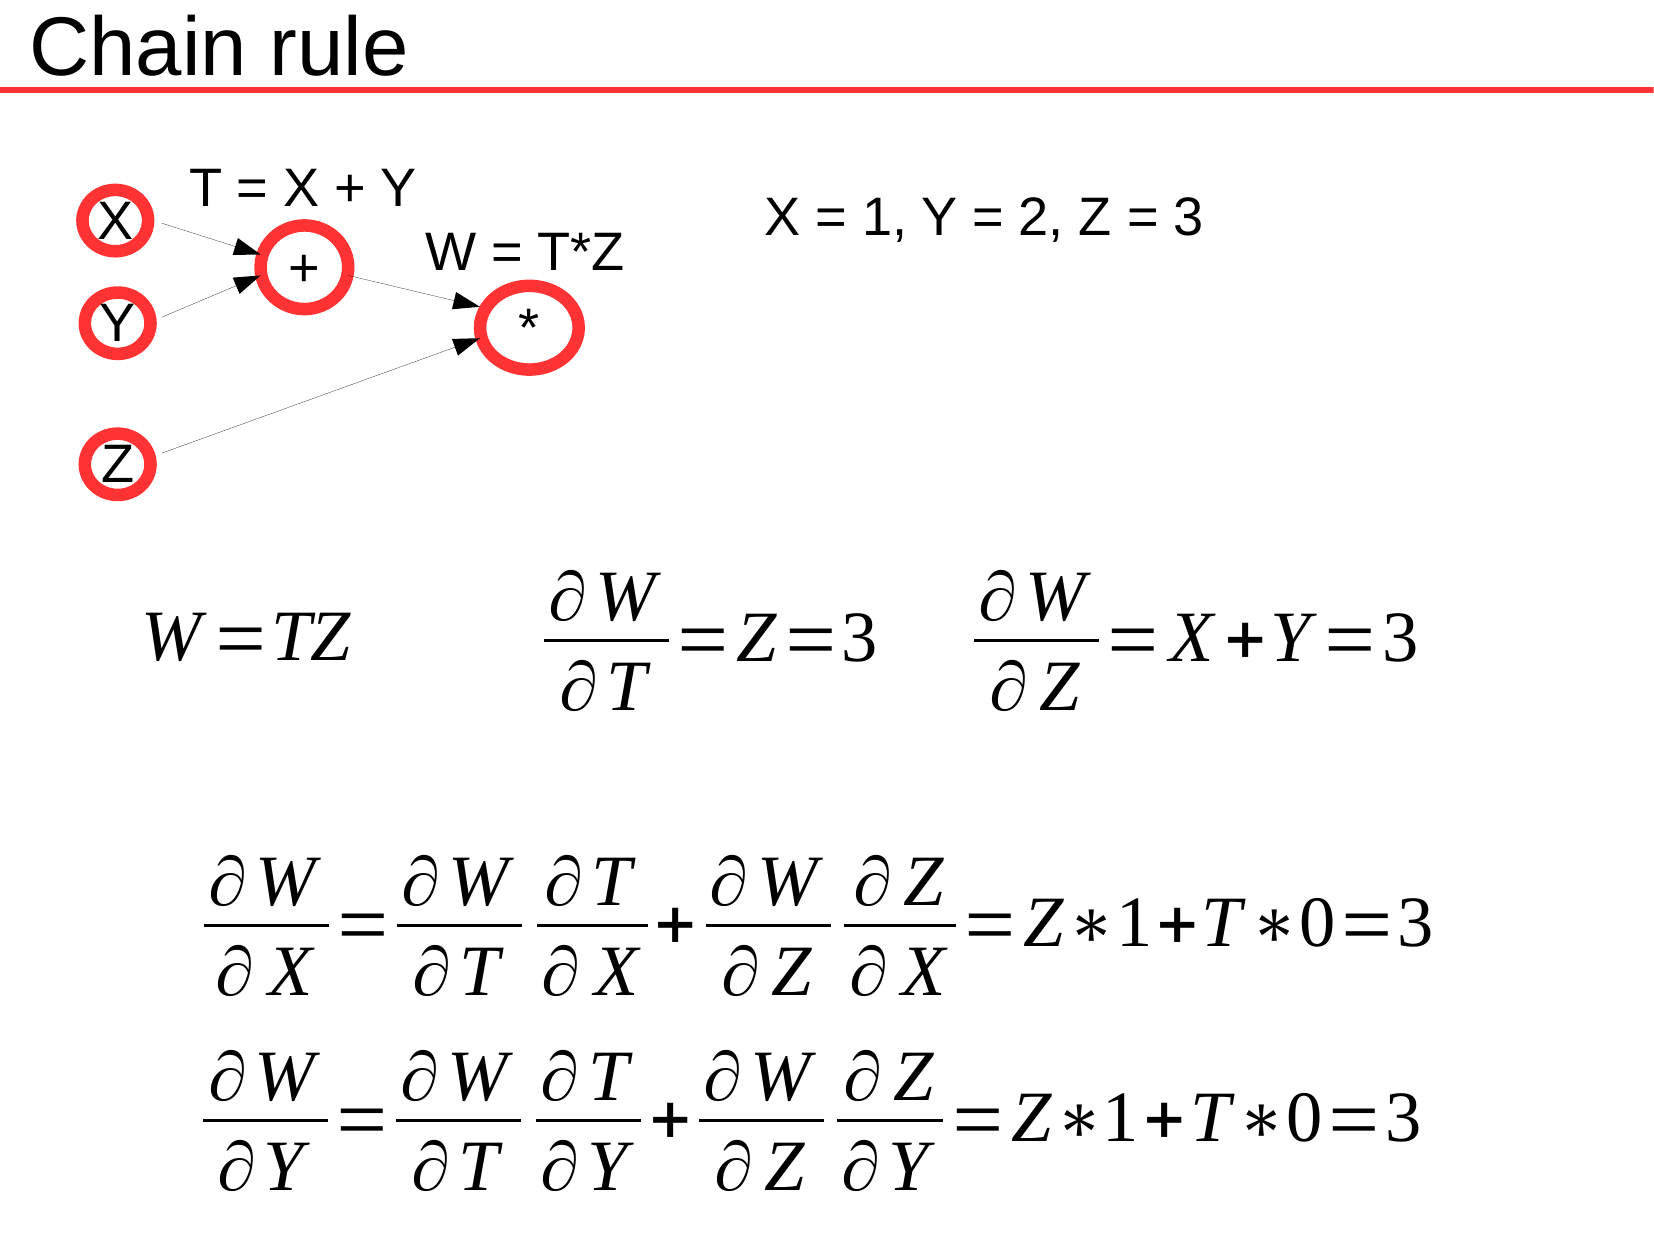

# Chain rule
T = X + Y
X = 1, Y = 2, Z = 3
X
W = T*Z
+
*
Y
Z